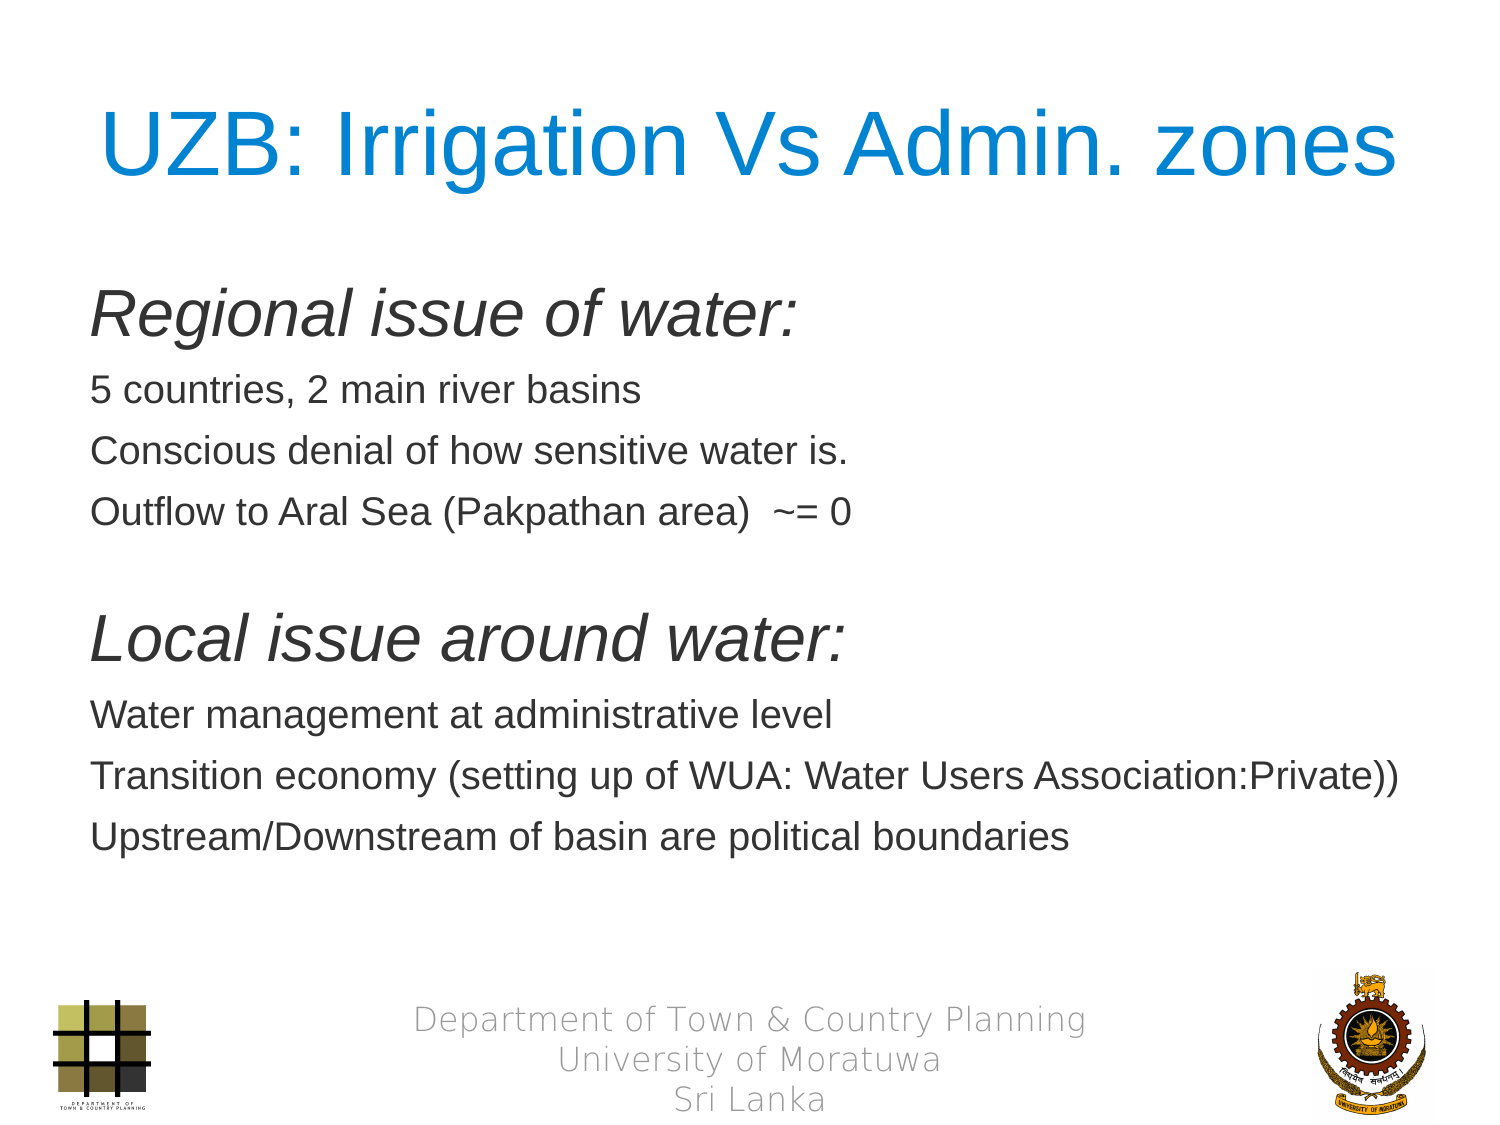

# UZB: Irrigation Vs Admin. zones
Regional issue of water:
5 countries, 2 main river basins
Conscious denial of how sensitive water is.
Outflow to Aral Sea (Pakpathan area) ~= 0
Local issue around water:
Water management at administrative level
Transition economy (setting up of WUA: Water Users Association:Private))
Upstream/Downstream of basin are political boundaries